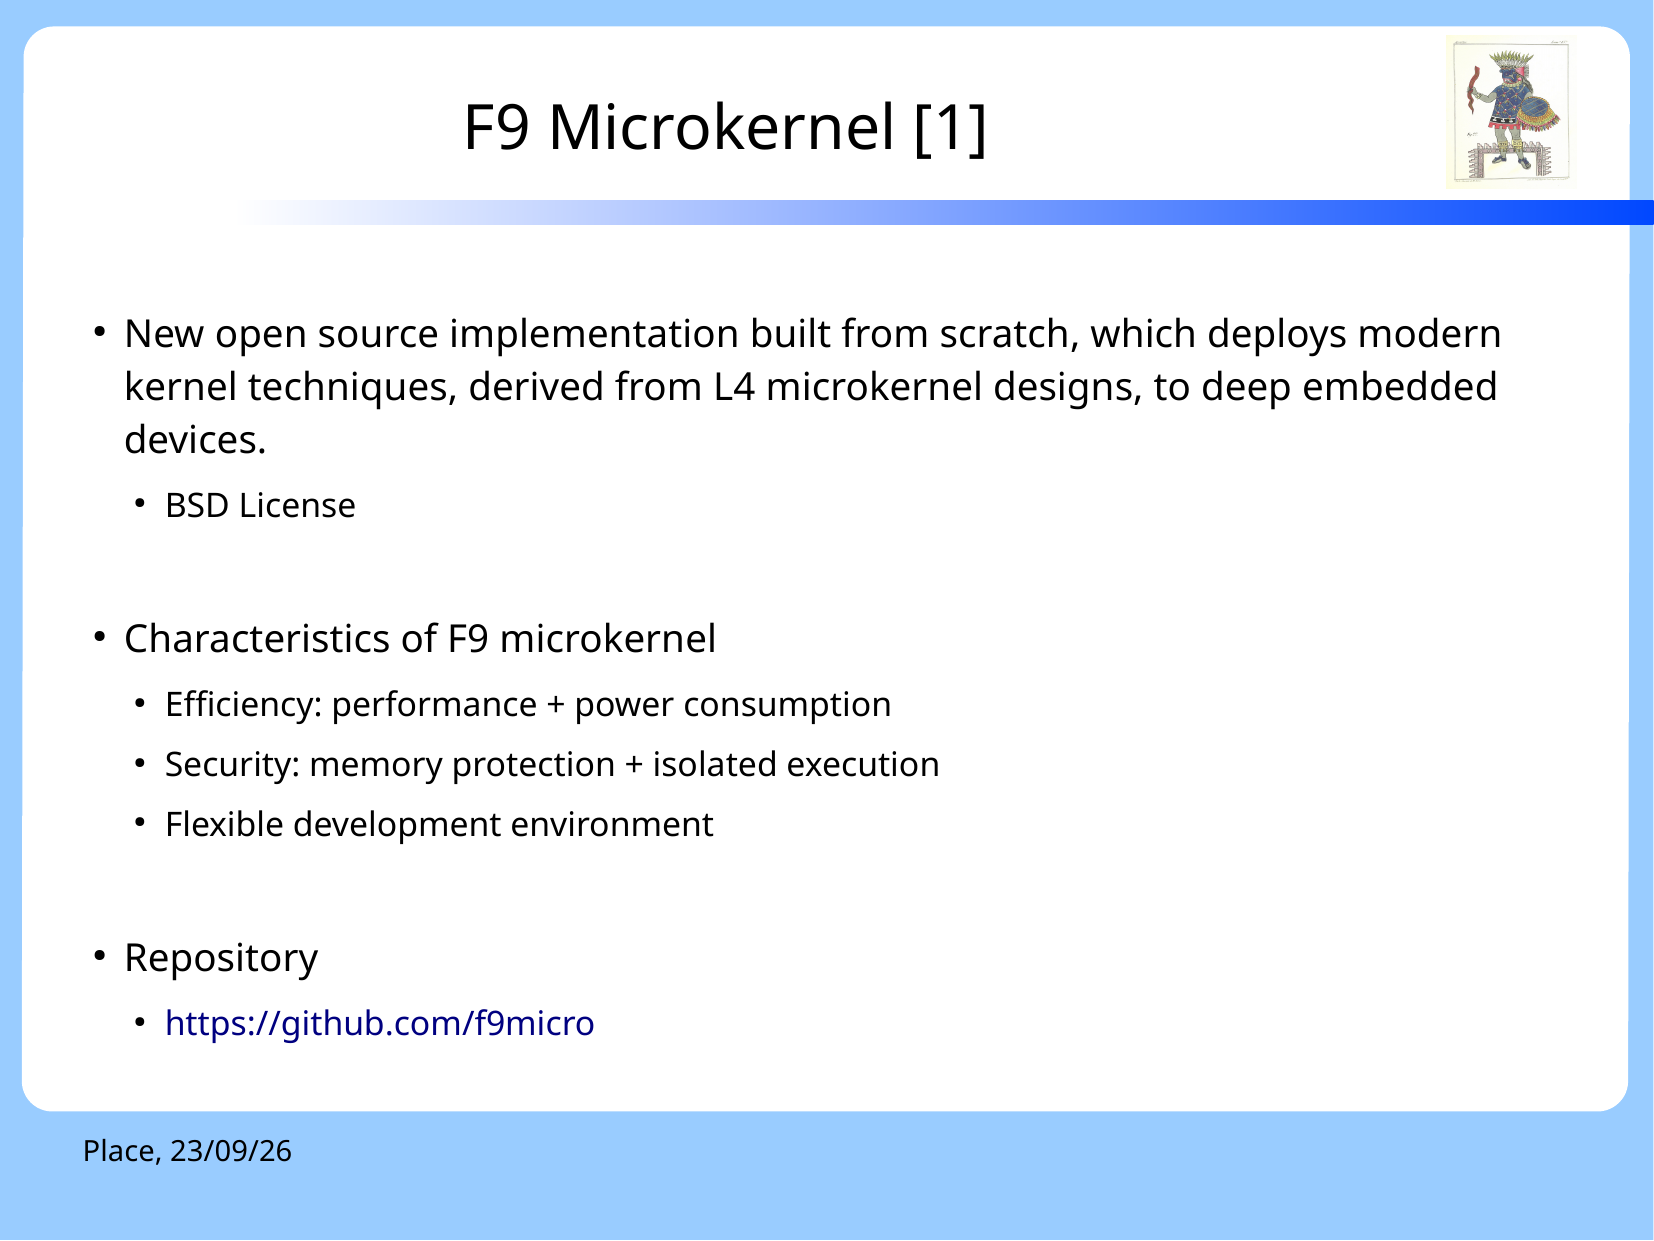

# F9 Microkernel [1]
New open source implementation built from scratch, which deploys modern kernel techniques, derived from L4 microkernel designs, to deep embedded devices.
BSD License
Characteristics of F9 microkernel
Efficiency: performance + power consumption
Security: memory protection + isolated execution
Flexible development environment
Repository
https://github.com/f9micro